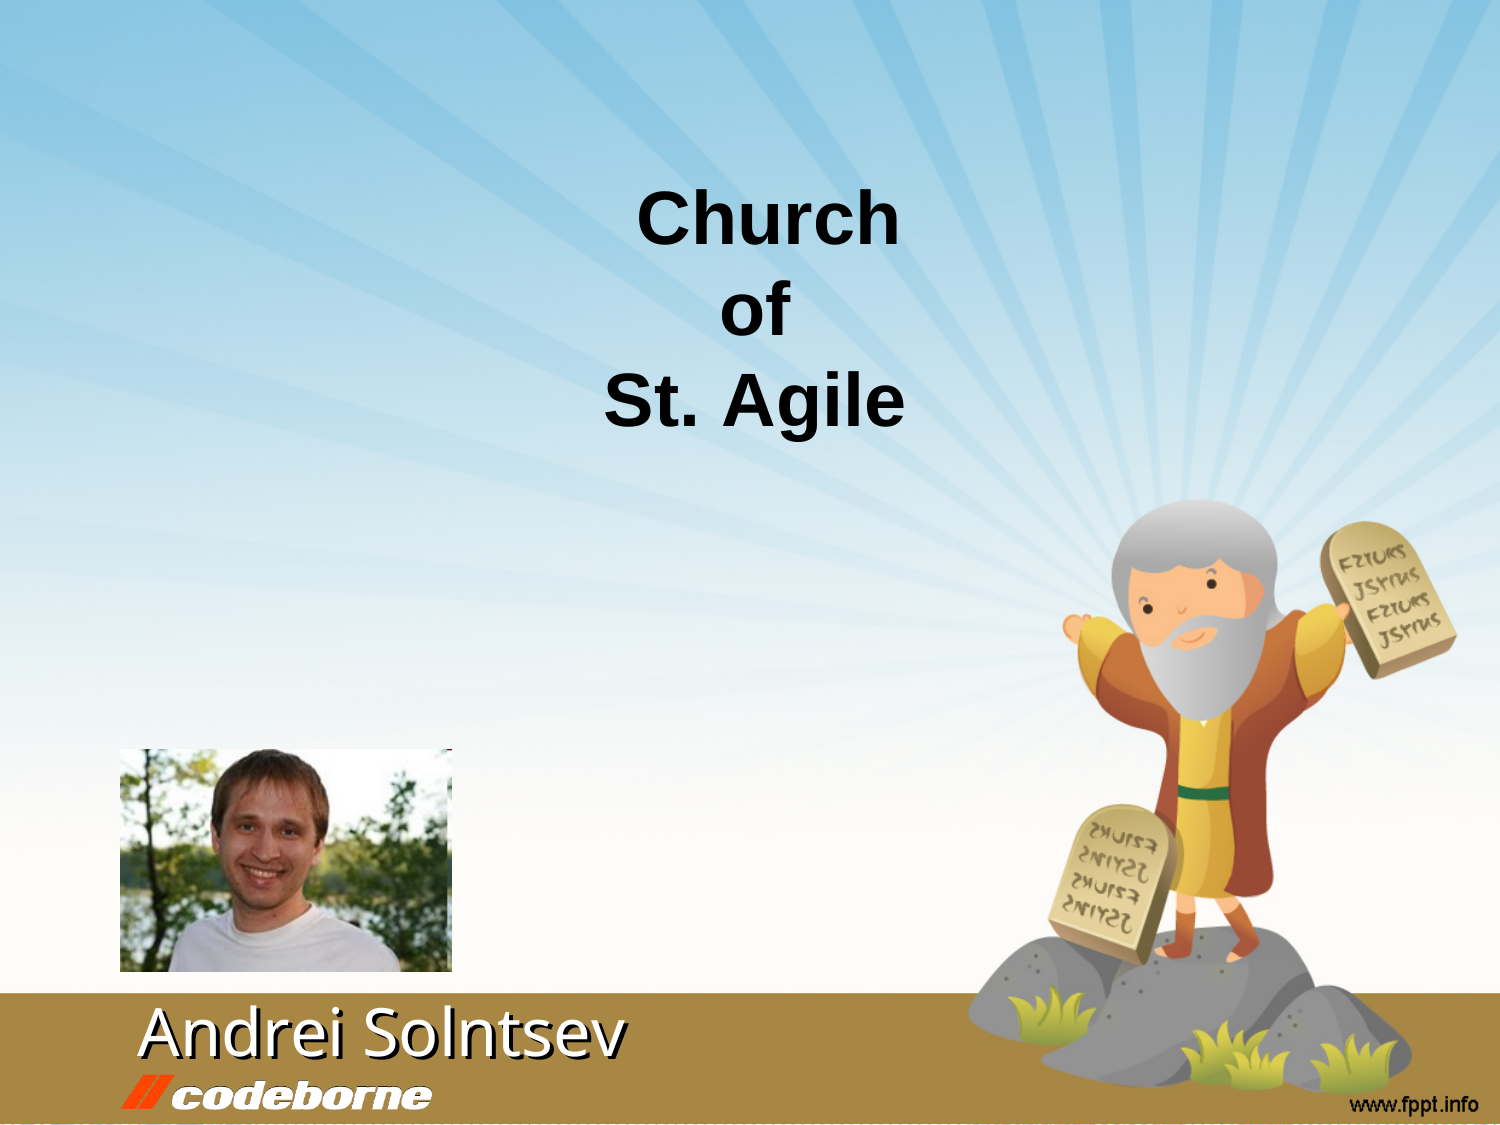

# Church of St. Agile
Andrei Solntsev